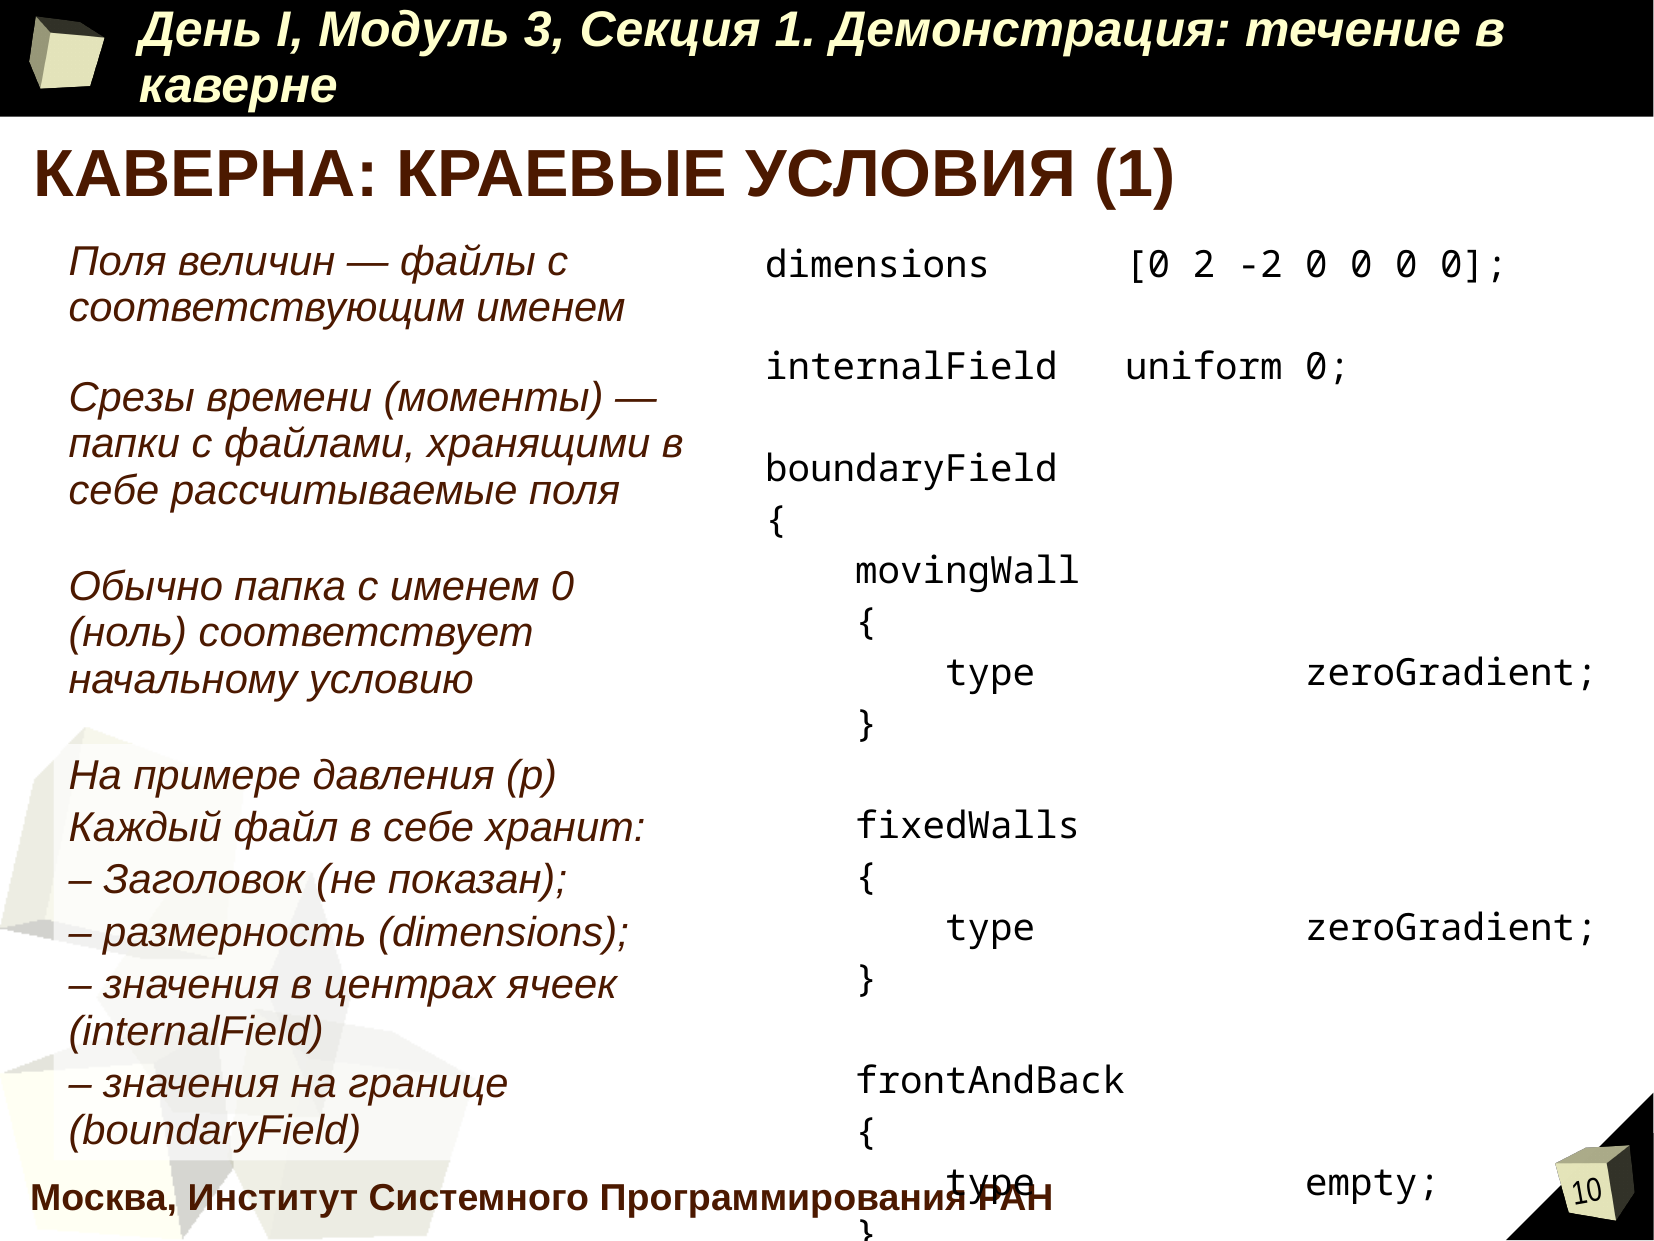

КАВЕРНА: КРАЕВЫЕ УСЛОВИЯ (1)
dimensions [0 2 -2 0 0 0 0];
internalField uniform 0;
boundaryField
{
 movingWall
 {
 type zeroGradient;
 }
 fixedWalls
 {
 type zeroGradient;
 }
 frontAndBack
 {
 type empty;
 }
}
Поля величин — файлы с соответствующим именем
Срезы времени (моменты) — папки с файлами, хранящими в себе рассчитываемые поля
Обычно папка с именем 0 (ноль) соответствует начальному условию
На примере давления (p)
Каждый файл в себе хранит:
– Заголовок (не показан);
– размерность (dimensions);
– значения в центрах ячеек (internalField)
– значения на границе (boundaryField)